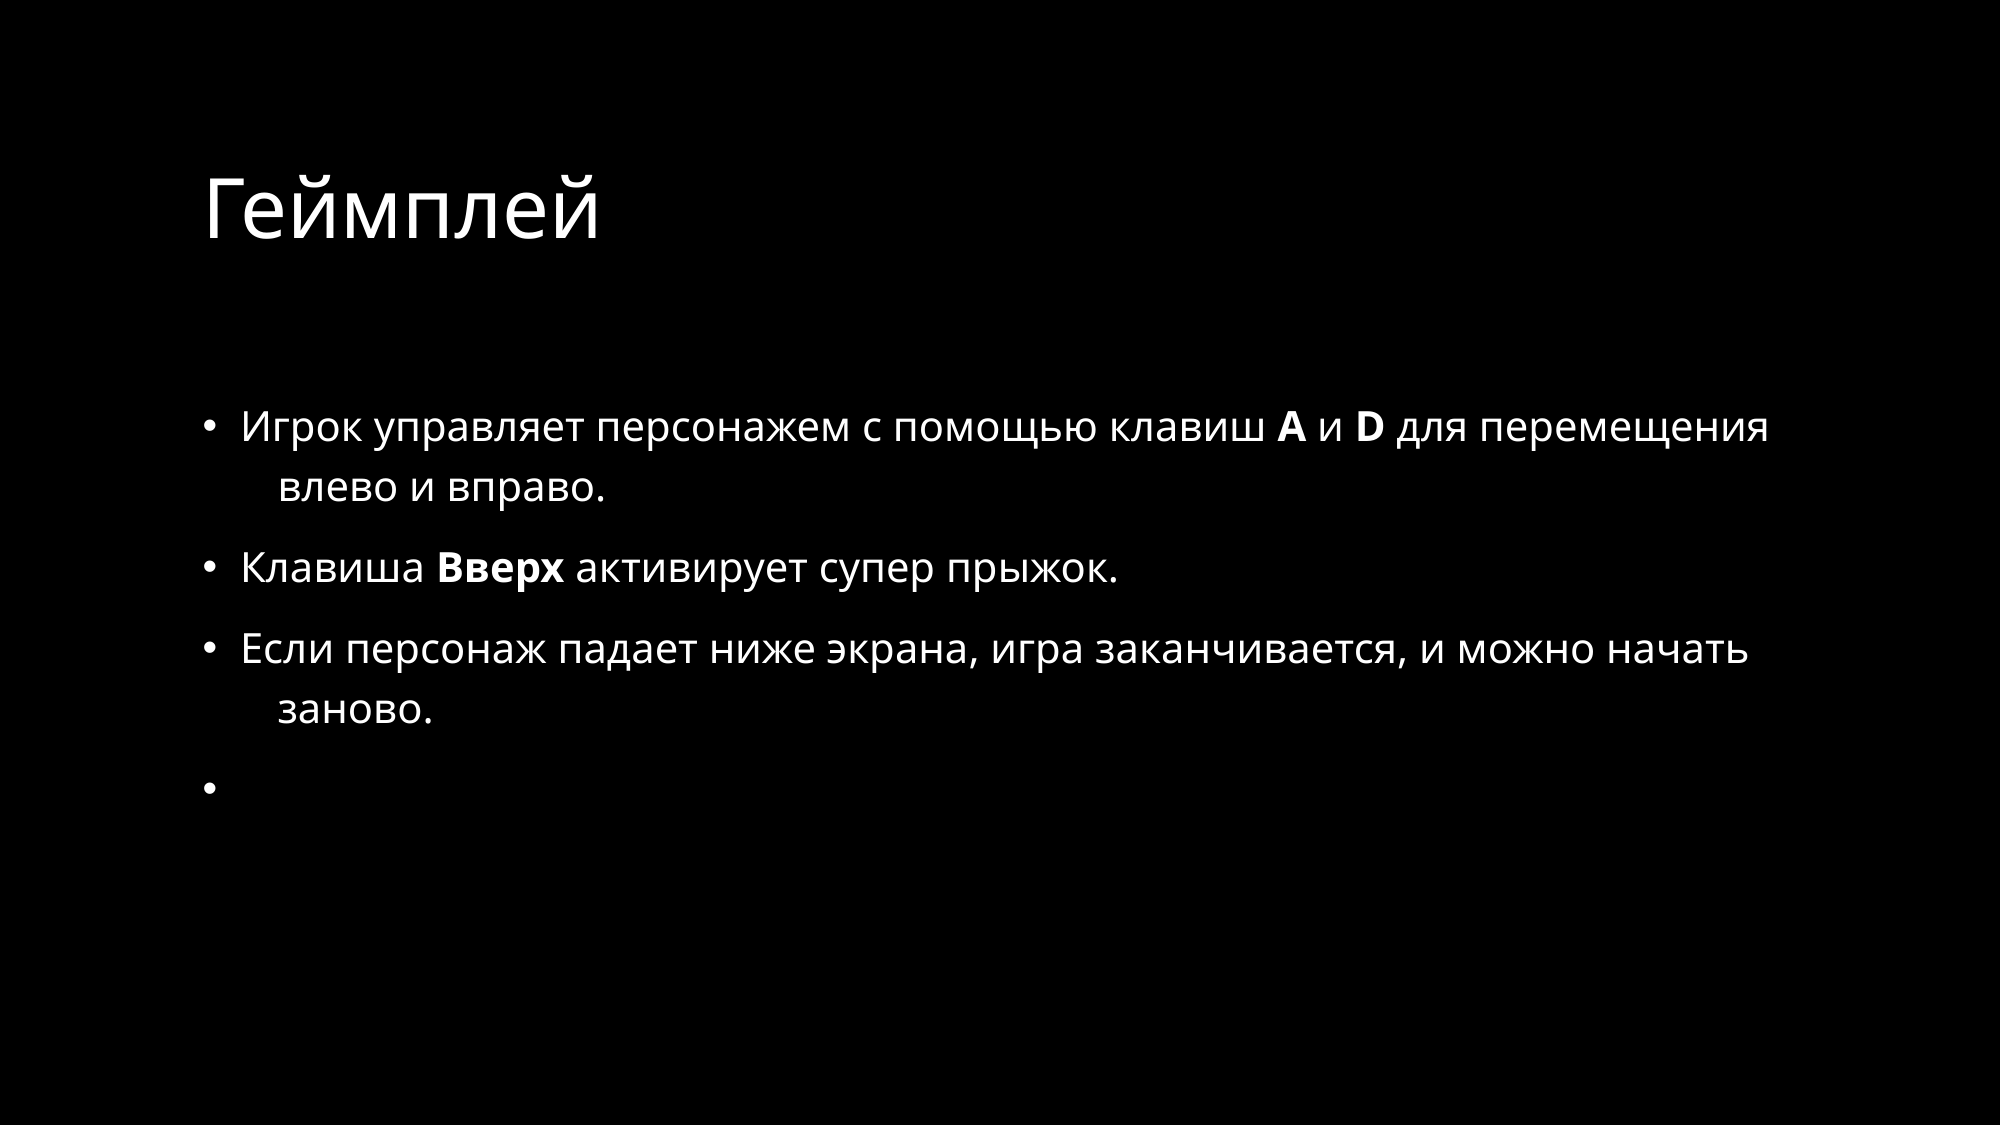

# Геймплей
Игрок управляет персонажем с помощью клавиш A и D для перемещения влево и вправо.
Клавиша Вверх активирует супер прыжок.
Если персонаж падает ниже экрана, игра заканчивается, и можно начать заново.